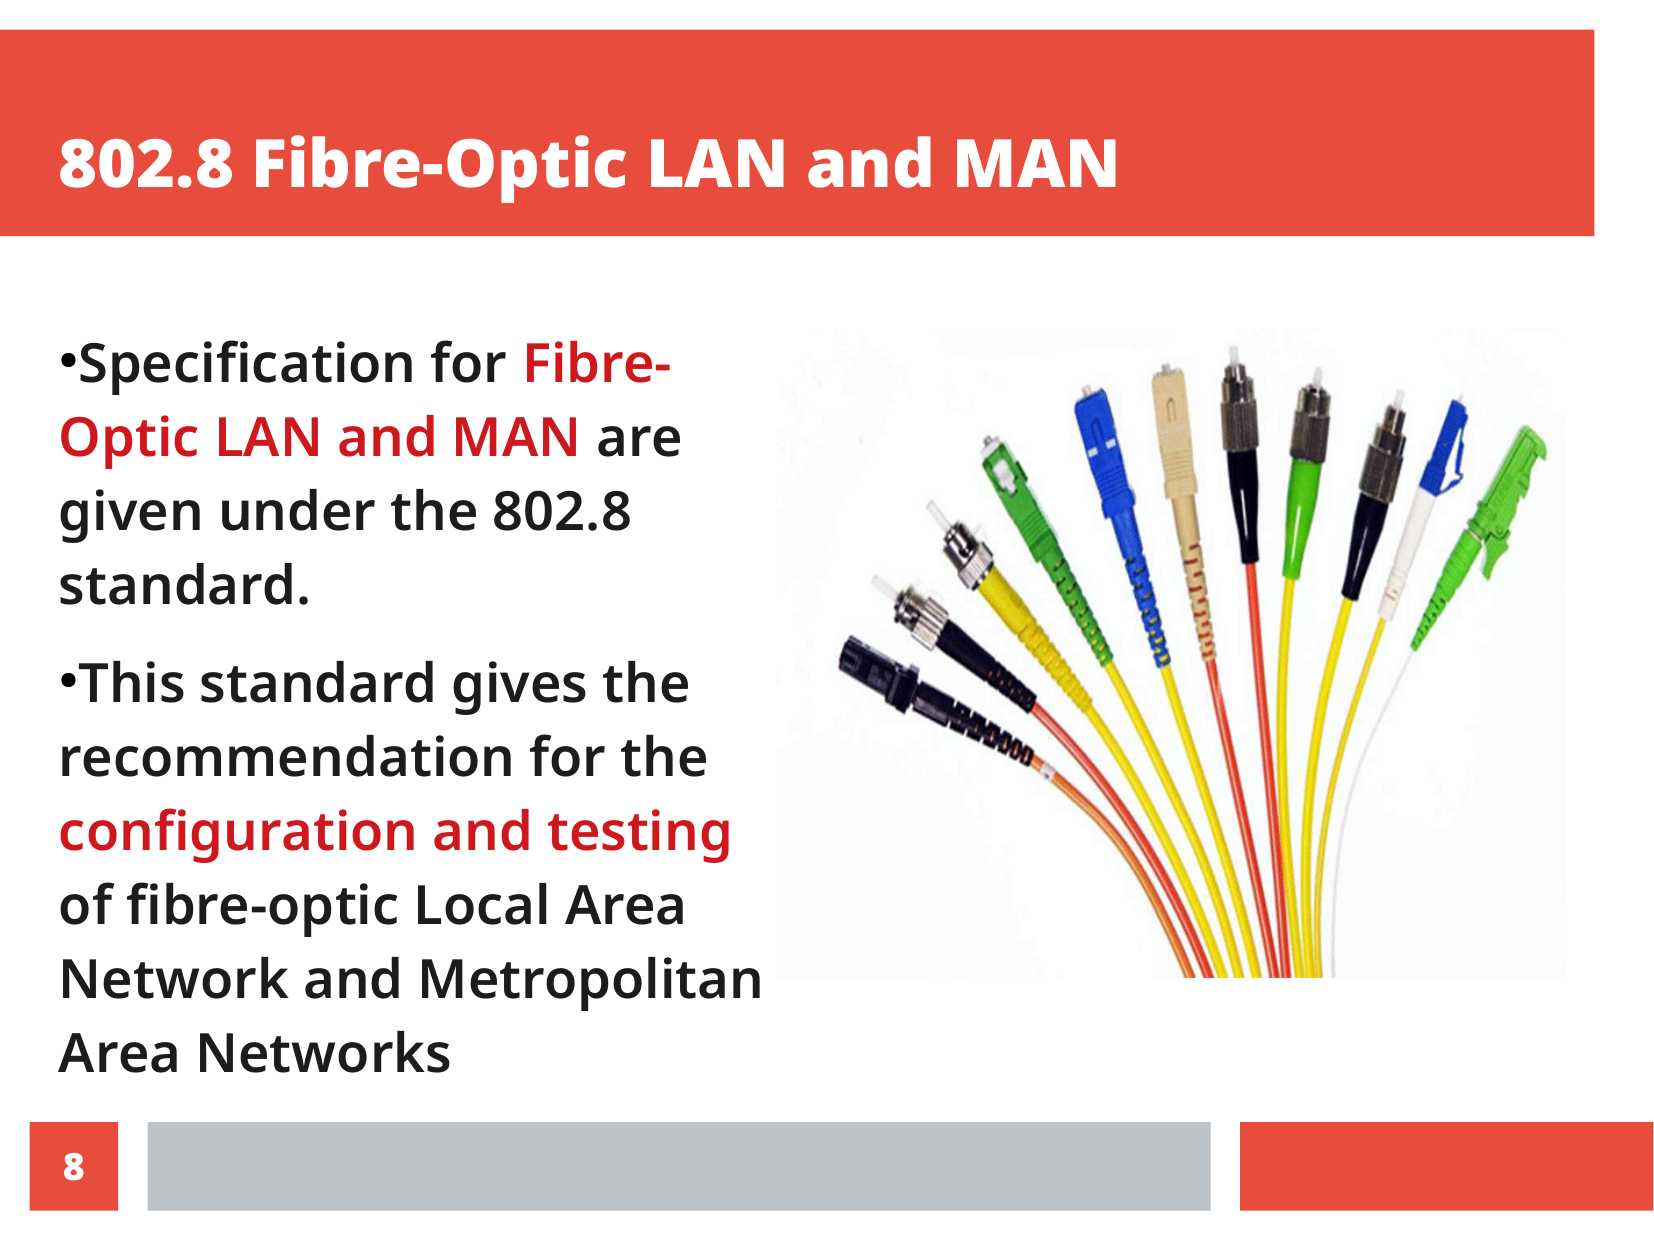

# 802.8 Fibre-Optic LAN and MAN
Specification for Fibre-Optic LAN and MAN are given under the 802.8 standard.
This standard gives the recommendation for the configuration and testing of fibre-optic Local Area Network and Metropolitan Area Networks
8